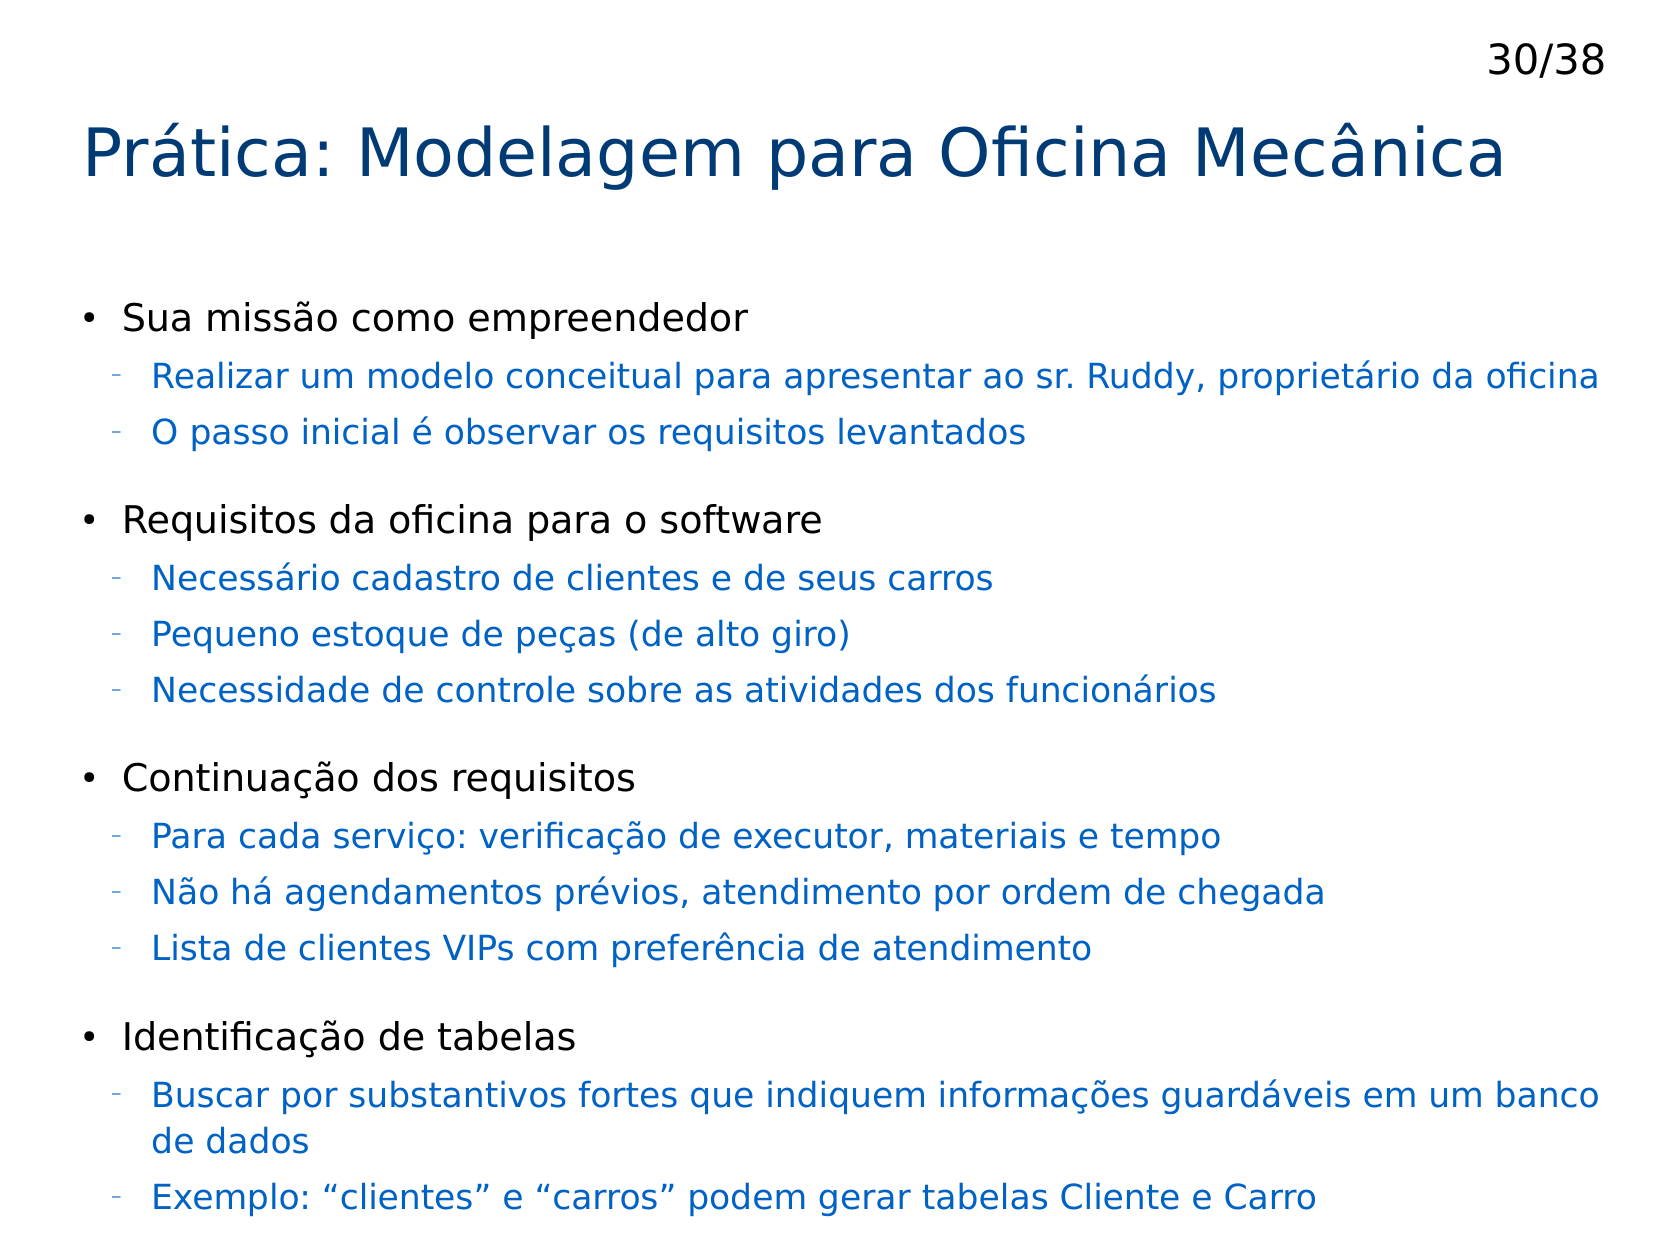

30
# Prática: Modelagem para Oficina Mecânica
Sua missão como empreendedor
Realizar um modelo conceitual para apresentar ao sr. Ruddy, proprietário da oficina
O passo inicial é observar os requisitos levantados
Requisitos da oficina para o software
Necessário cadastro de clientes e de seus carros
Pequeno estoque de peças (de alto giro)
Necessidade de controle sobre as atividades dos funcionários
Continuação dos requisitos
Para cada serviço: verificação de executor, materiais e tempo
Não há agendamentos prévios, atendimento por ordem de chegada
Lista de clientes VIPs com preferência de atendimento
Identificação de tabelas
Buscar por substantivos fortes que indiquem informações guardáveis em um banco de dados
Exemplo: “clientes” e “carros” podem gerar tabelas Cliente e Carro